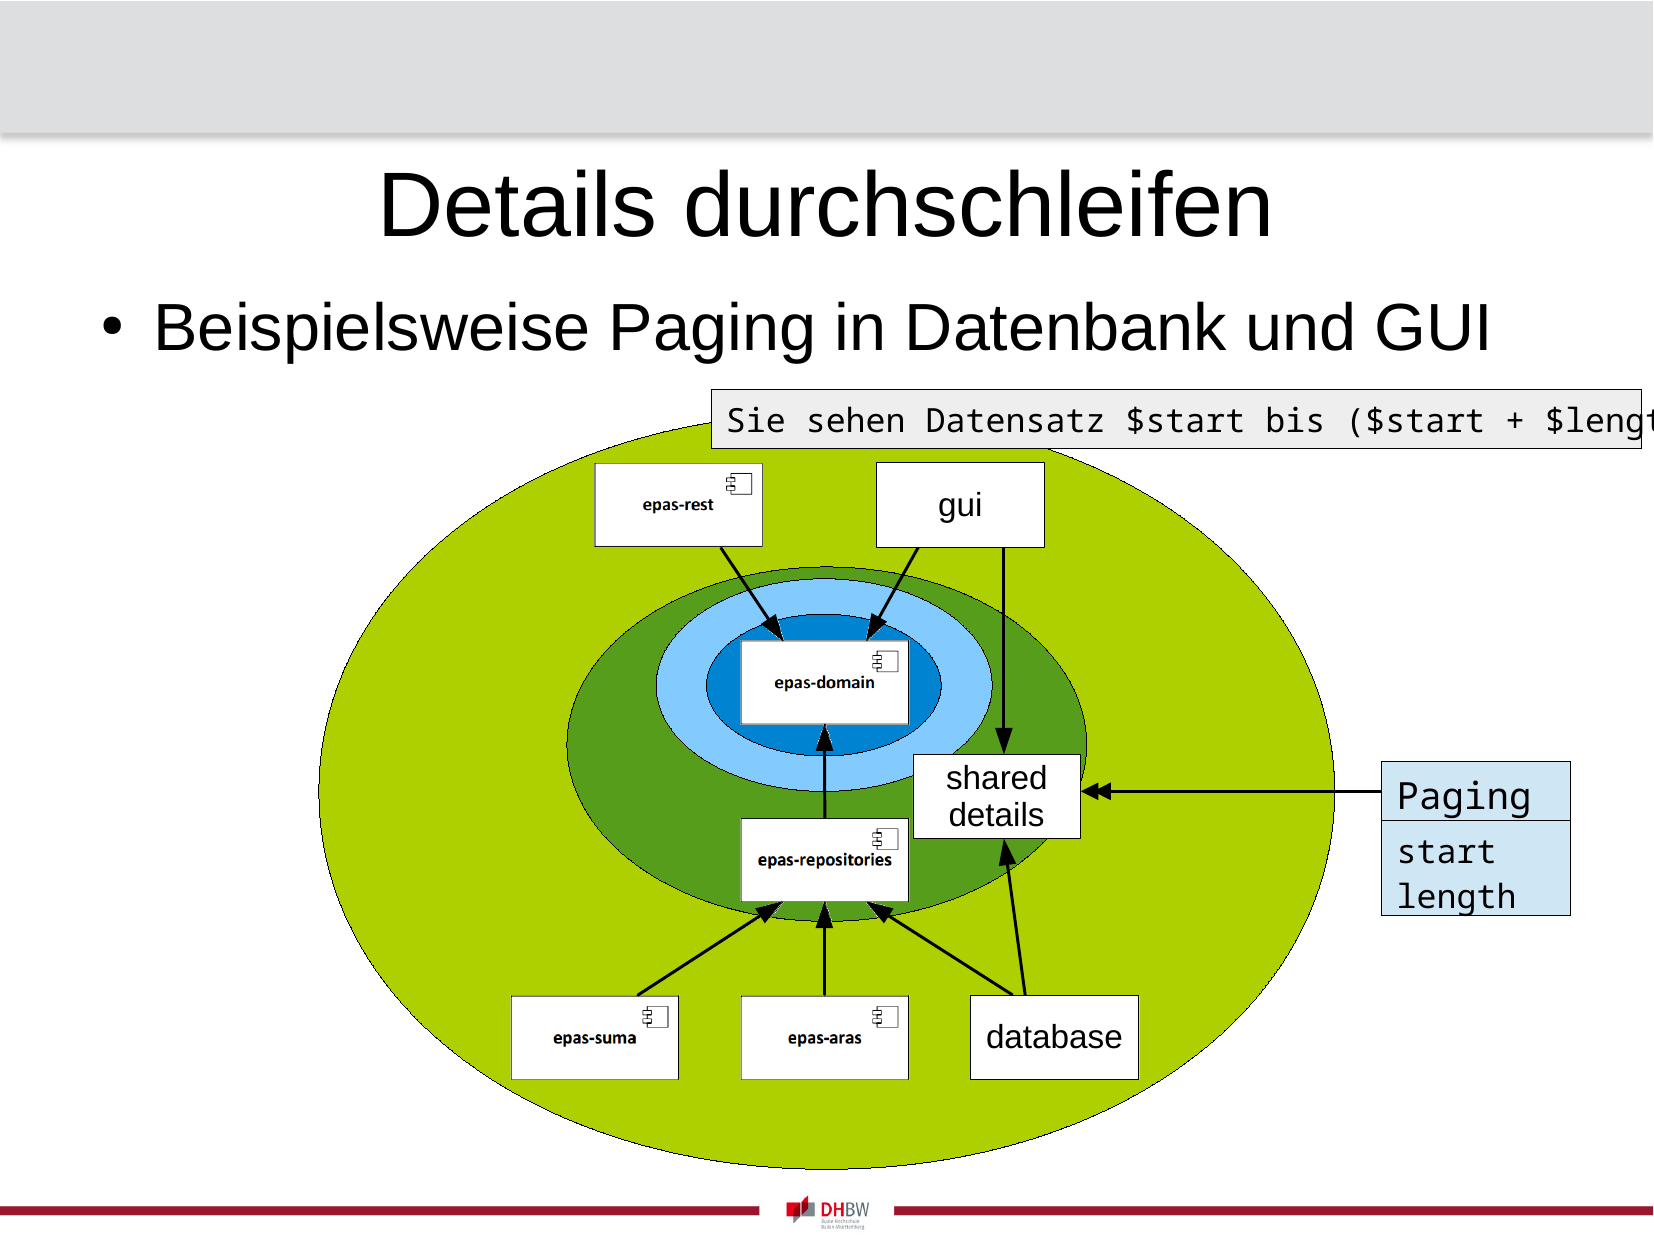

# Details durchschleifen
Beispielsweise Paging in Datenbank und GUI
Sie sehen Datensatz $start bis ($start + $length).
gui
shared
details
Paging
start
length
Paging
start
length
database